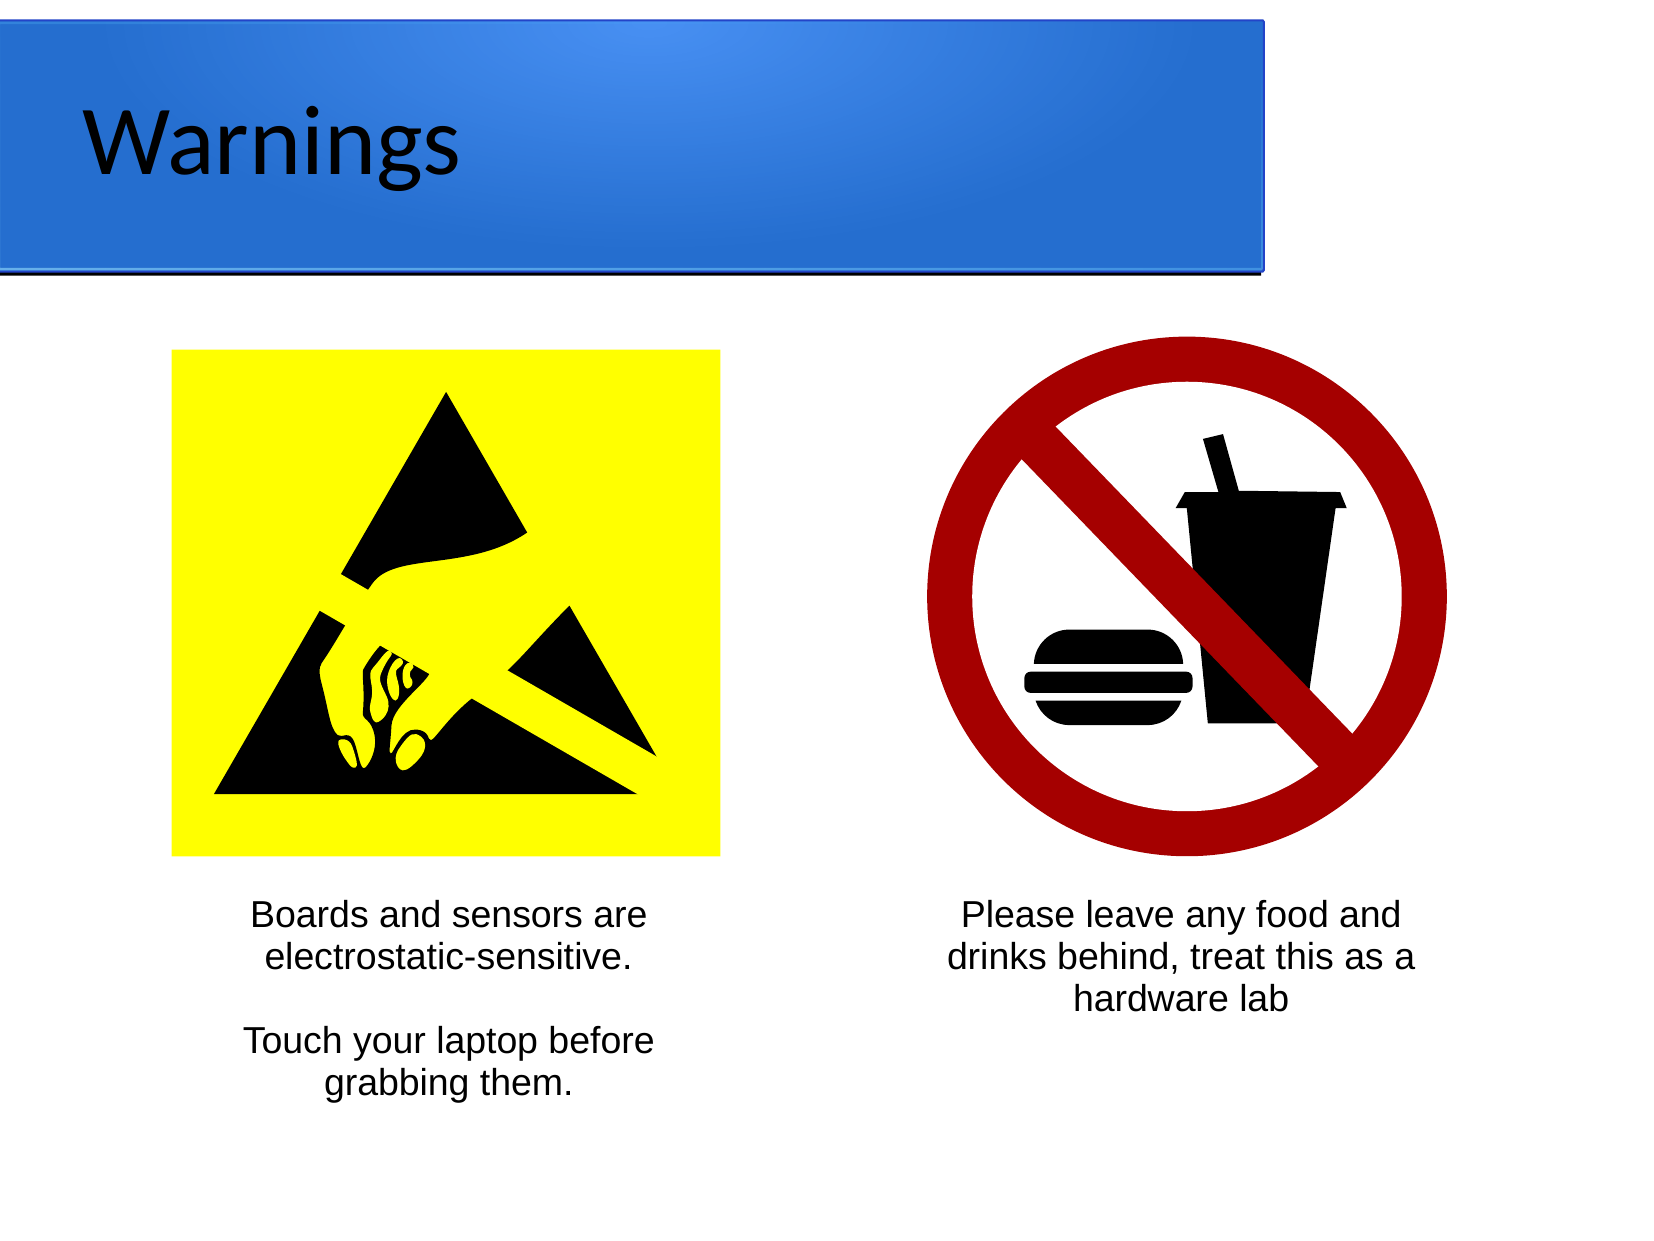

# Warnings
Boards and sensors are electrostatic-sensitive.
Touch your laptop before grabbing them.
Please leave any food and drinks behind, treat this as a hardware lab